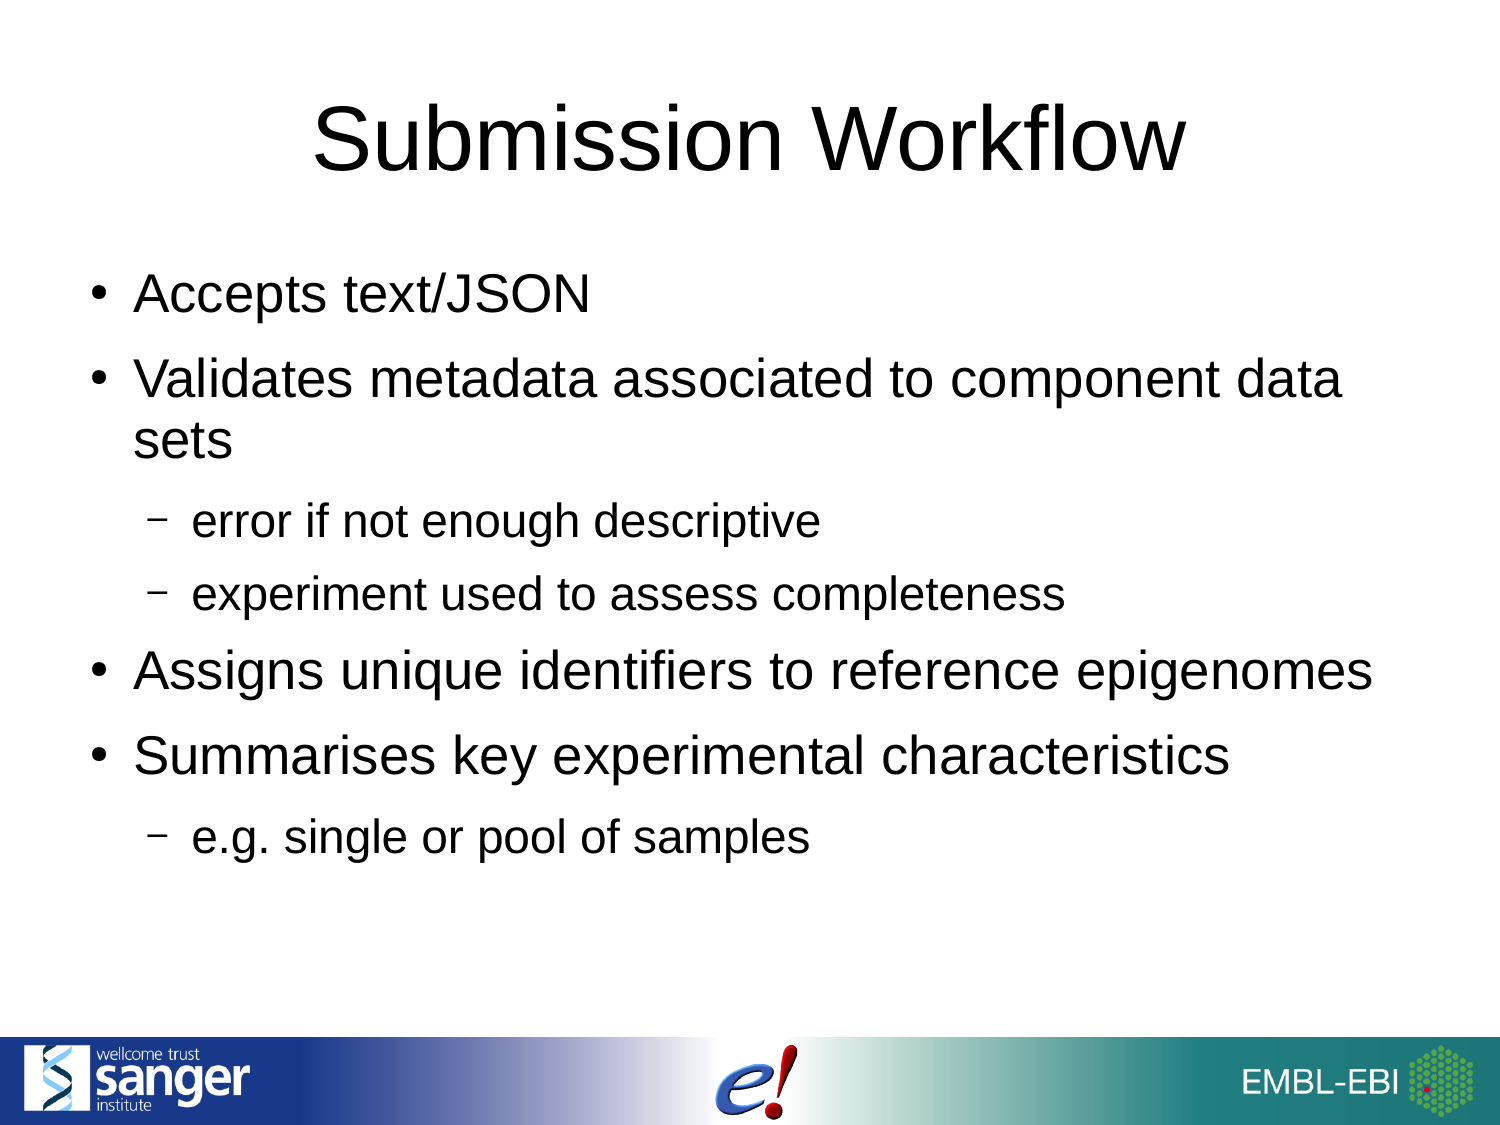

# Submission Workflow
Accepts text/JSON
Validates metadata associated to component data sets
error if not enough descriptive
experiment used to assess completeness
Assigns unique identifiers to reference epigenomes
Summarises key experimental characteristics
e.g. single or pool of samples